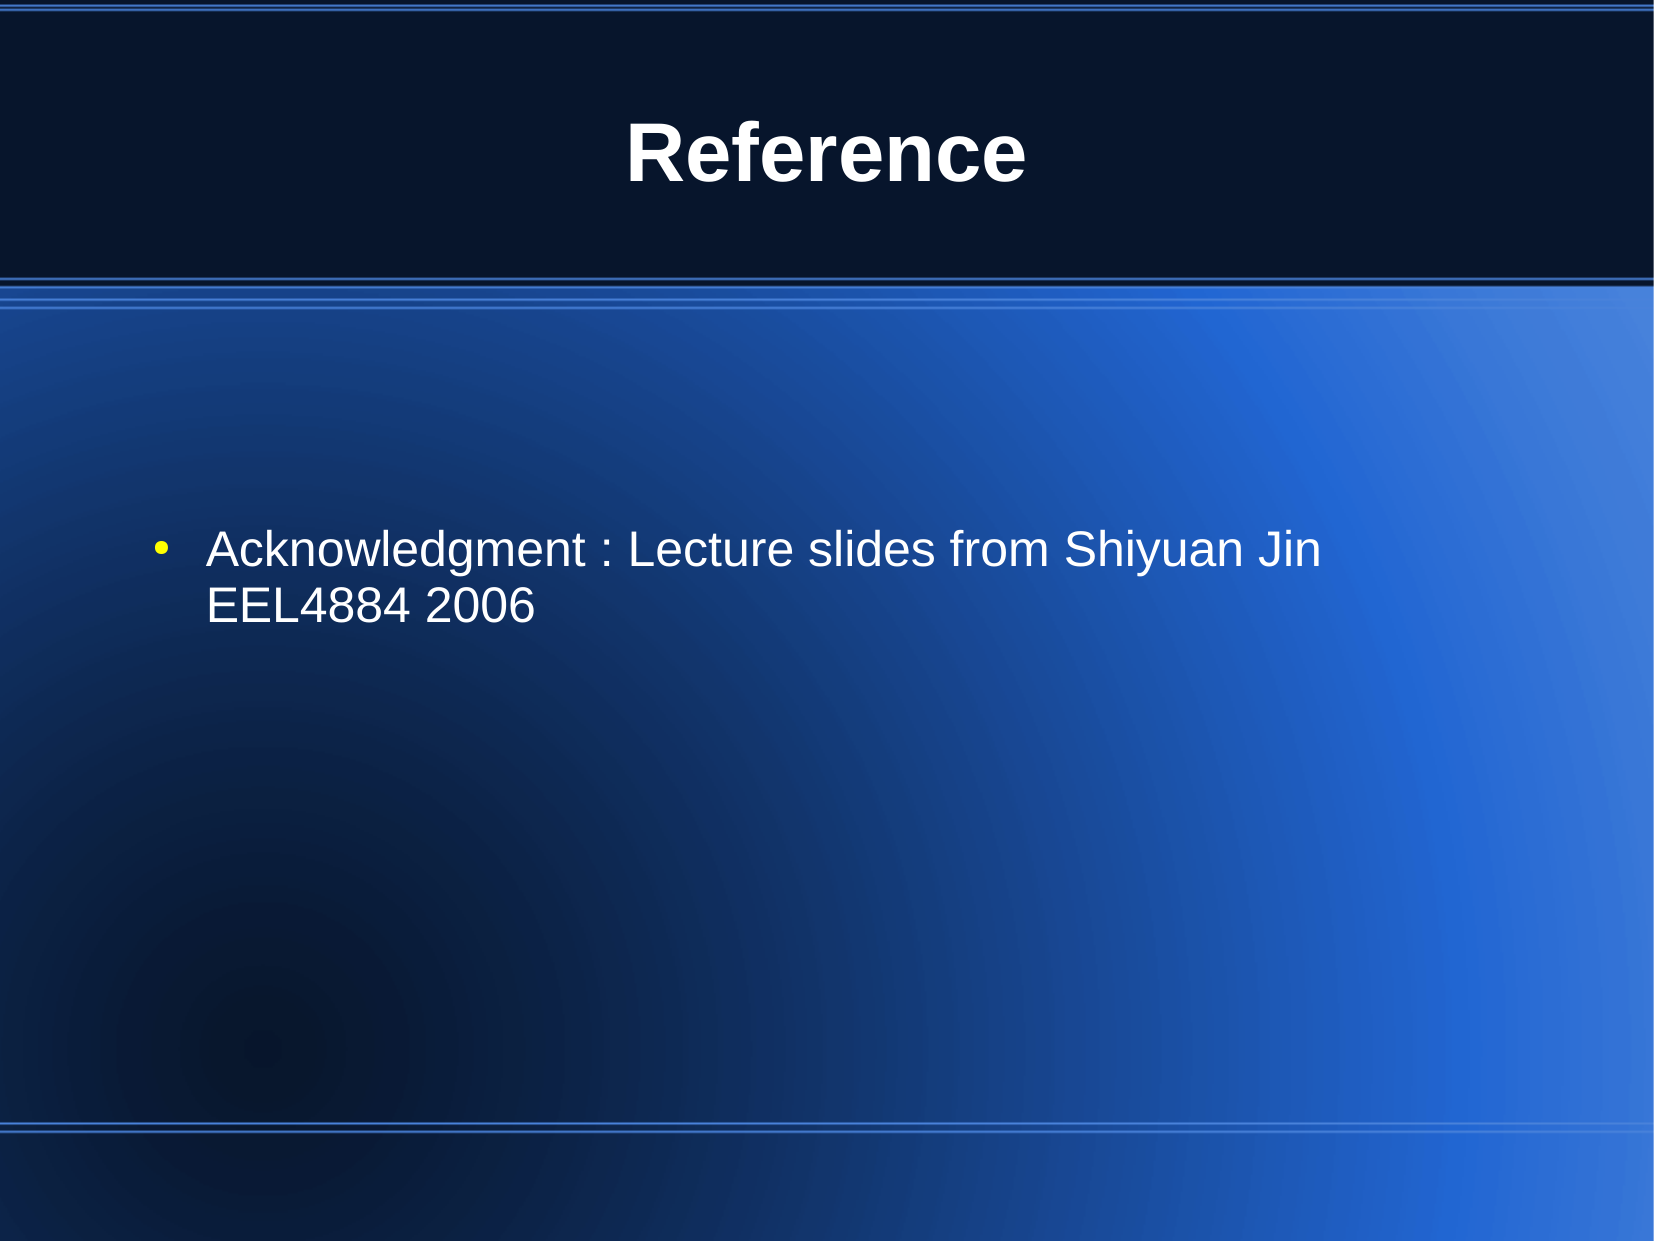

# Reference
Acknowledgment : Lecture slides from Shiyuan Jin EEL4884 2006